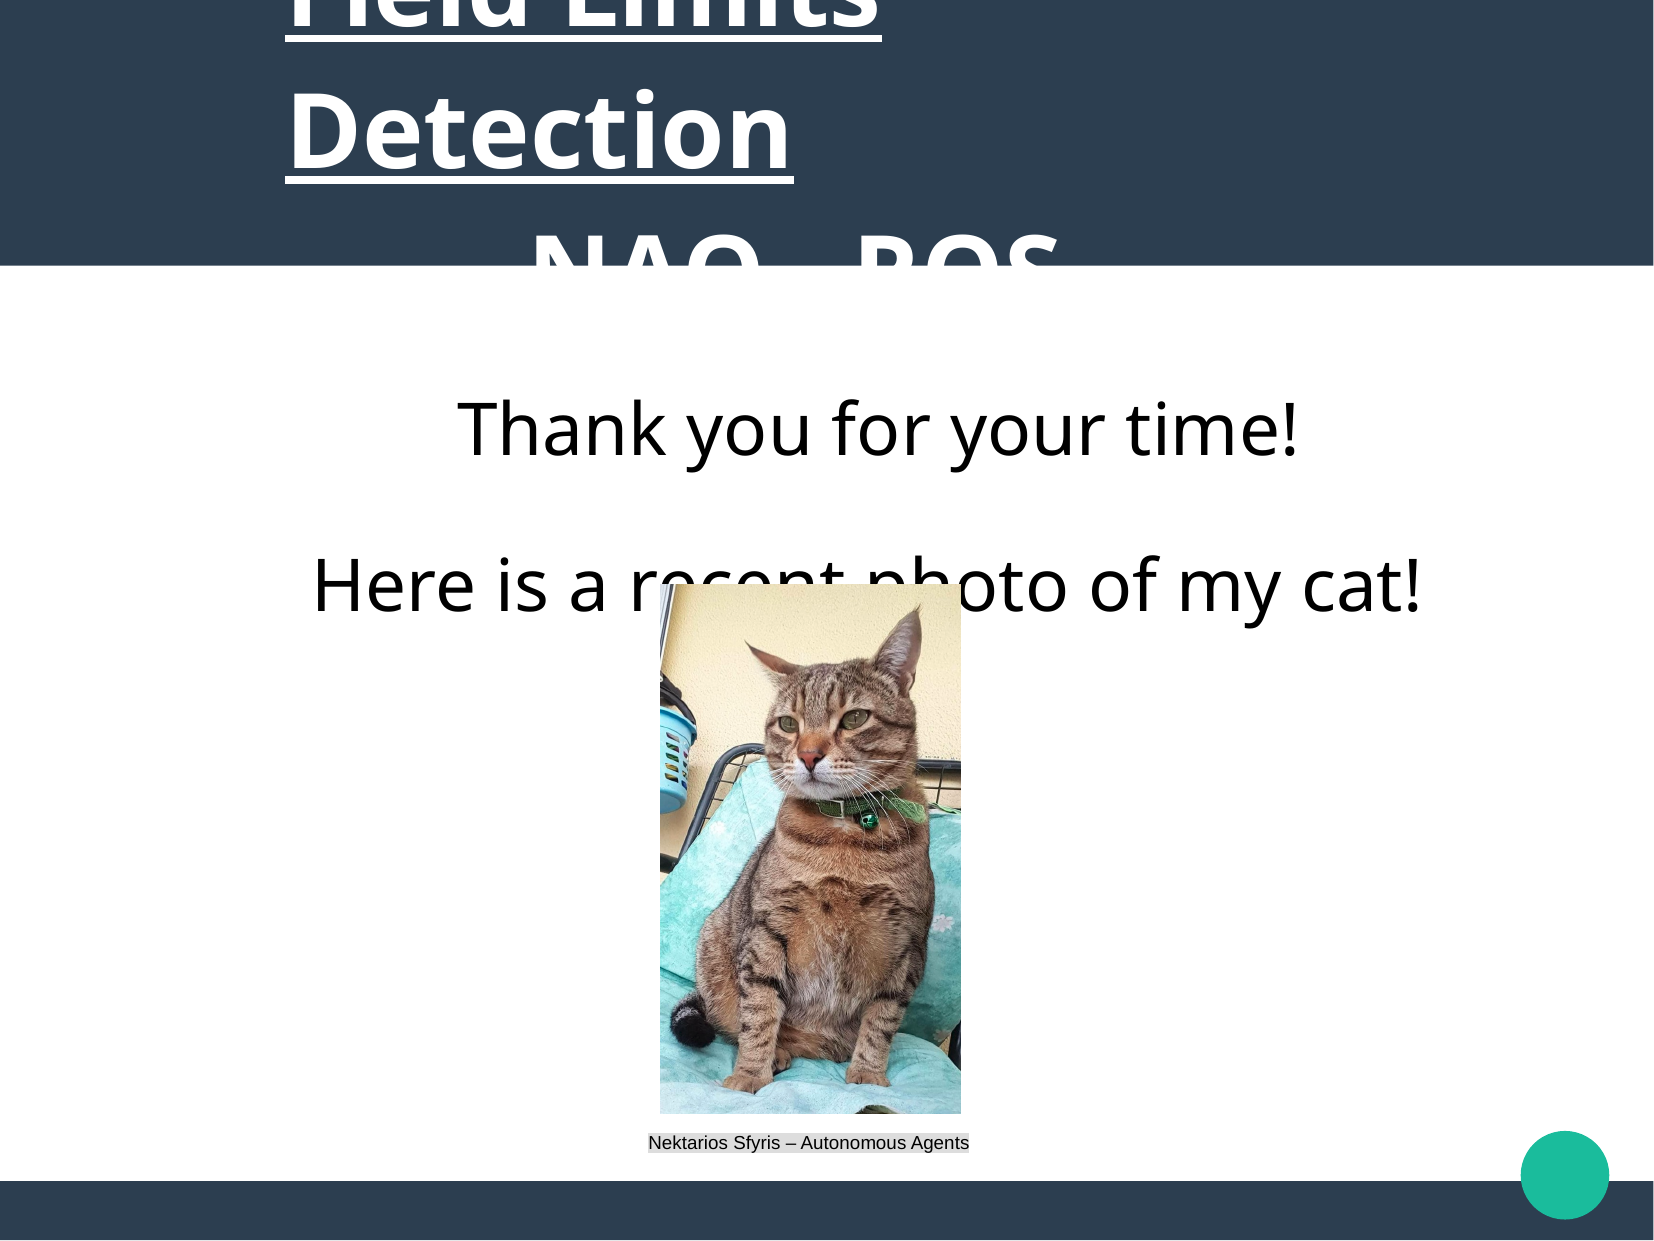

# Field Limits Detection NAO - ROS
 Thank you for your time!
			 Here is a recent photo of my cat!
Nektarios Sfyris – Autonomous Agents